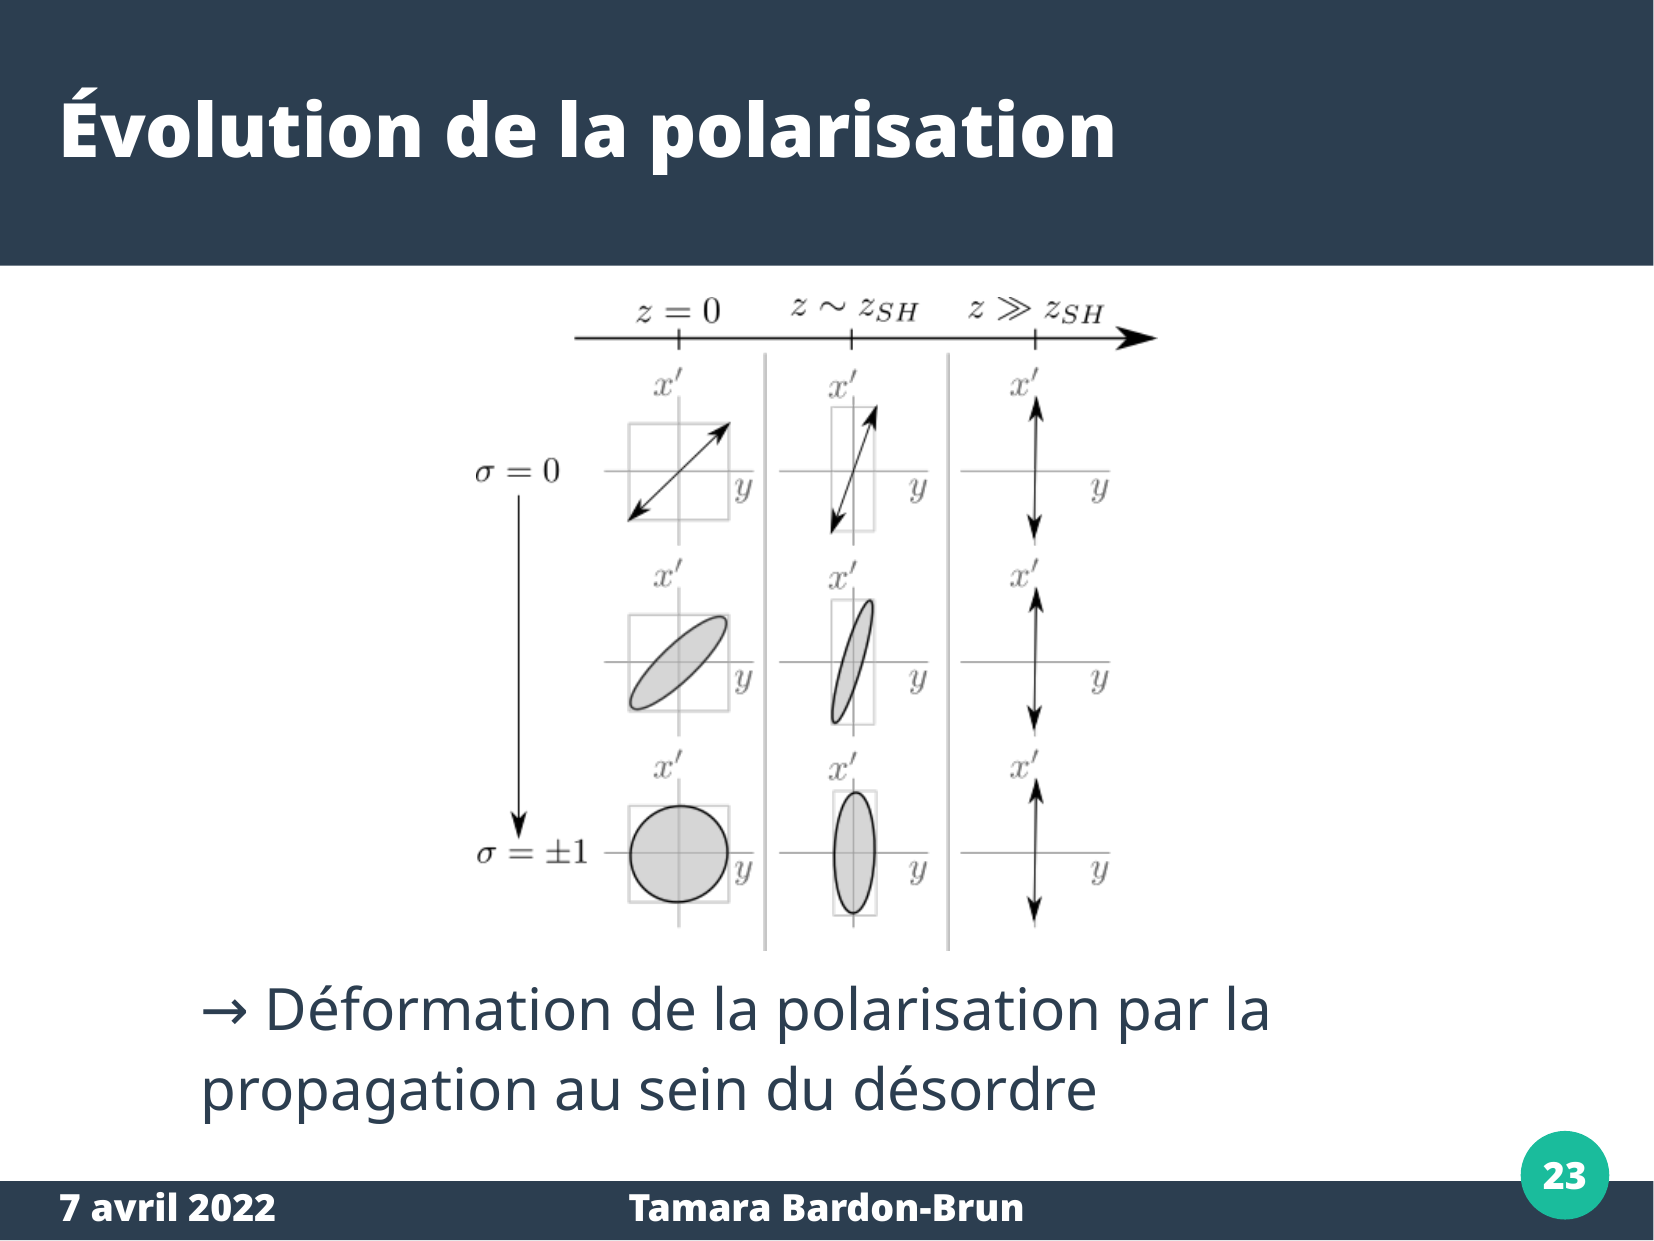

# Évolution de la polarisation
→ Déformation de la polarisation par la propagation au sein du désordre
23
7 avril 2022
Tamara Bardon-Brun